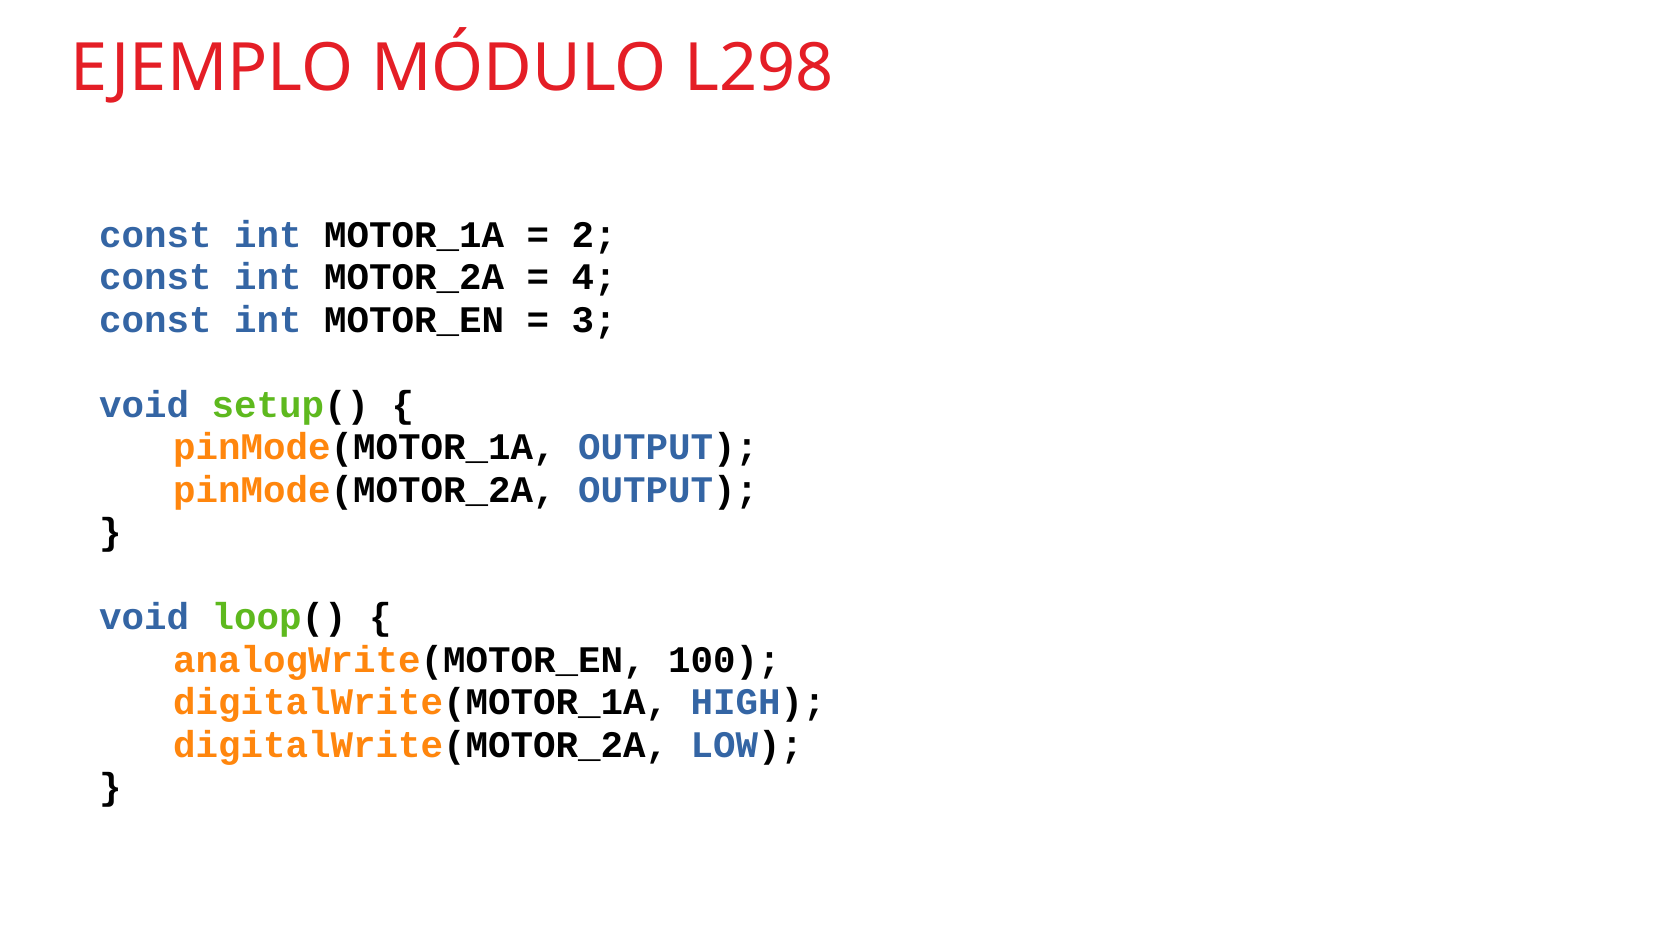

# EJEMPLO MÓDULO L298
const int MOTOR_1A = 2;
const int MOTOR_2A = 4;
const int MOTOR_EN = 3;
void setup() {
	pinMode(MOTOR_1A, OUTPUT);
	pinMode(MOTOR_2A, OUTPUT);
}
void loop() {
	analogWrite(MOTOR_EN, 100);
	digitalWrite(MOTOR_1A, HIGH);
	digitalWrite(MOTOR_2A, LOW);
}